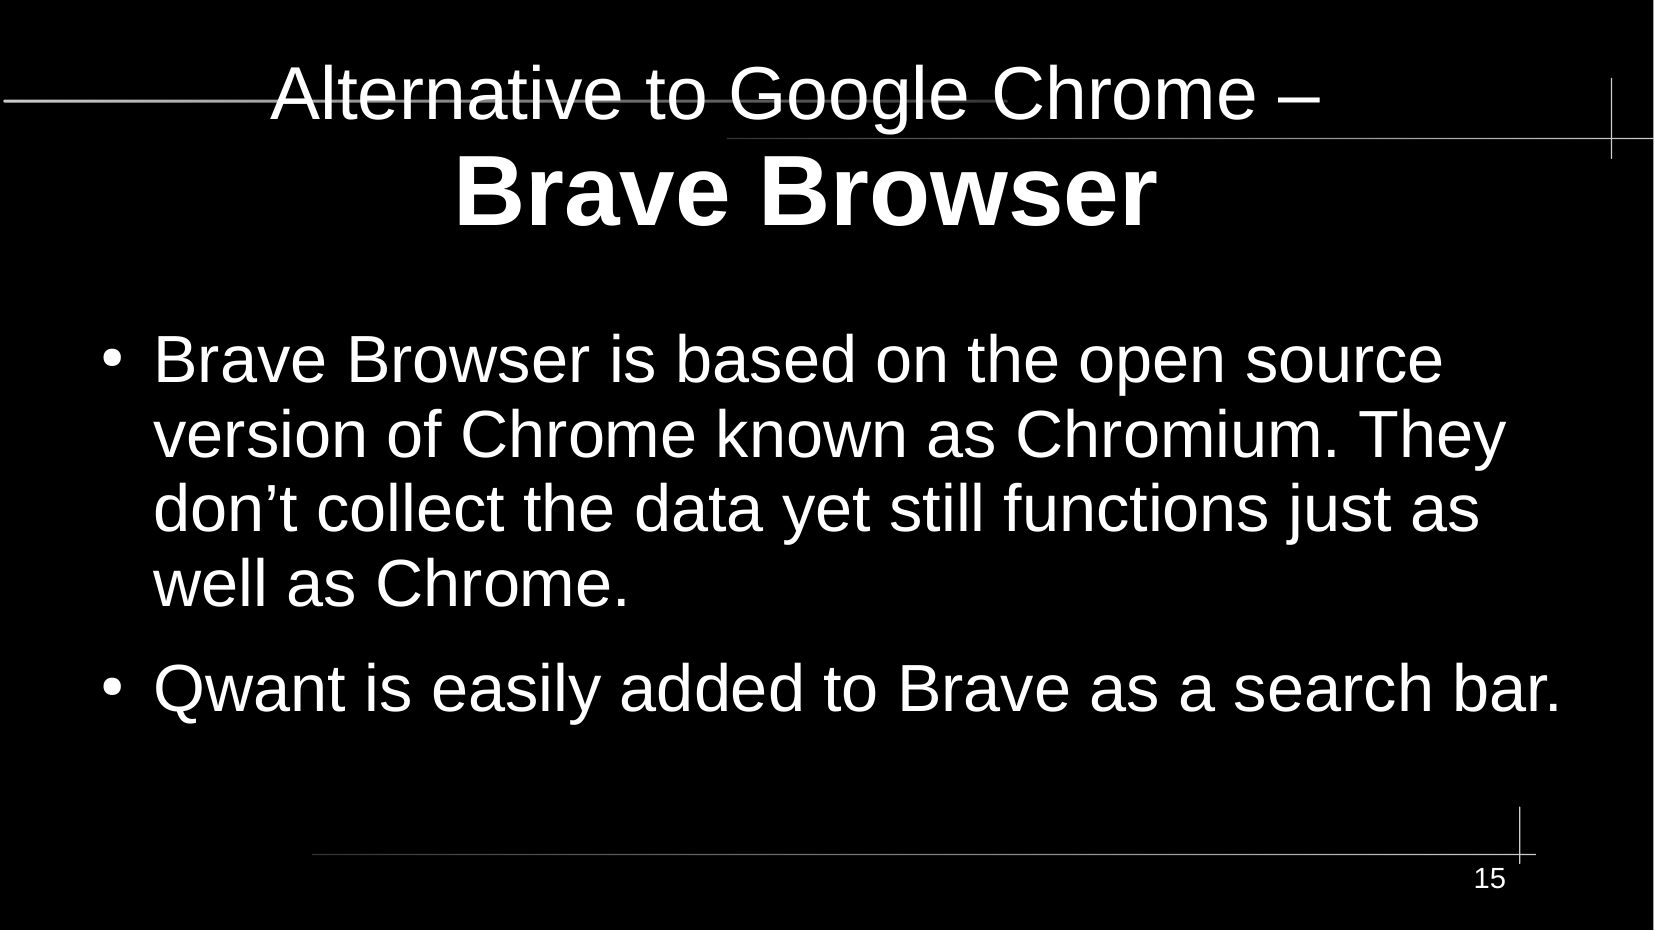

# Alternative to Google Chrome – Brave Browser
Brave Browser is based on the open source version of Chrome known as Chromium. They don’t collect the data yet still functions just as well as Chrome.
Qwant is easily added to Brave as a search bar.
15